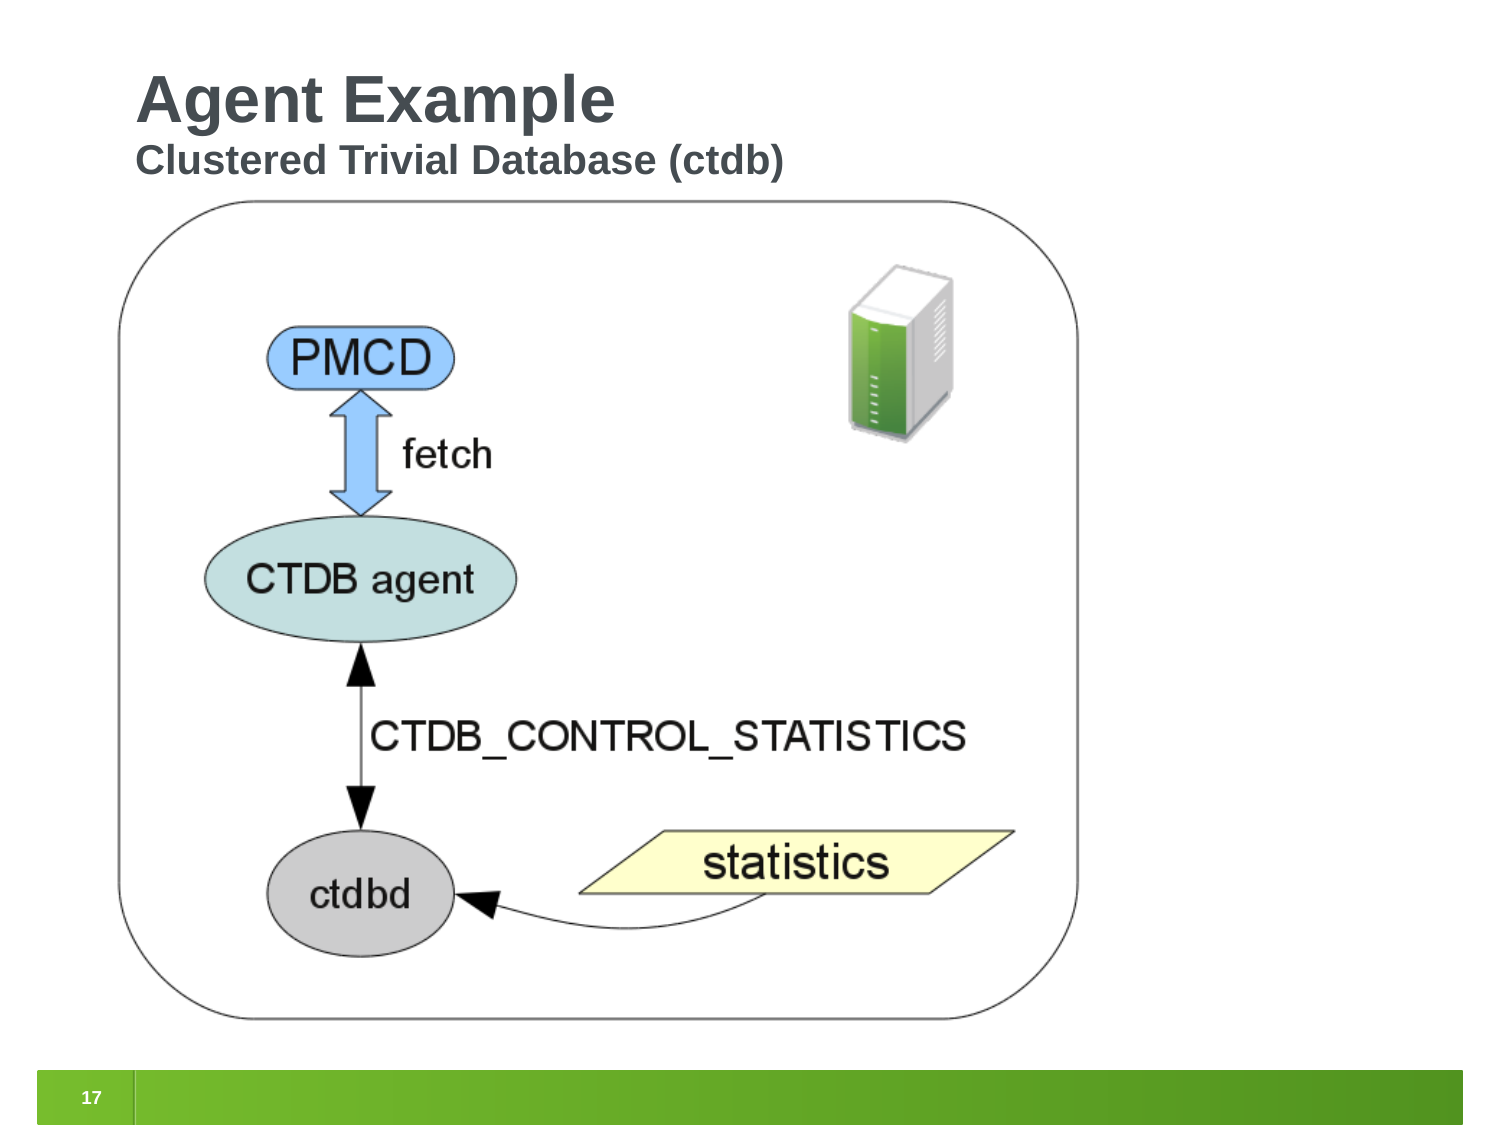

# Agent Example Clustered Trivial Database (ctdb)